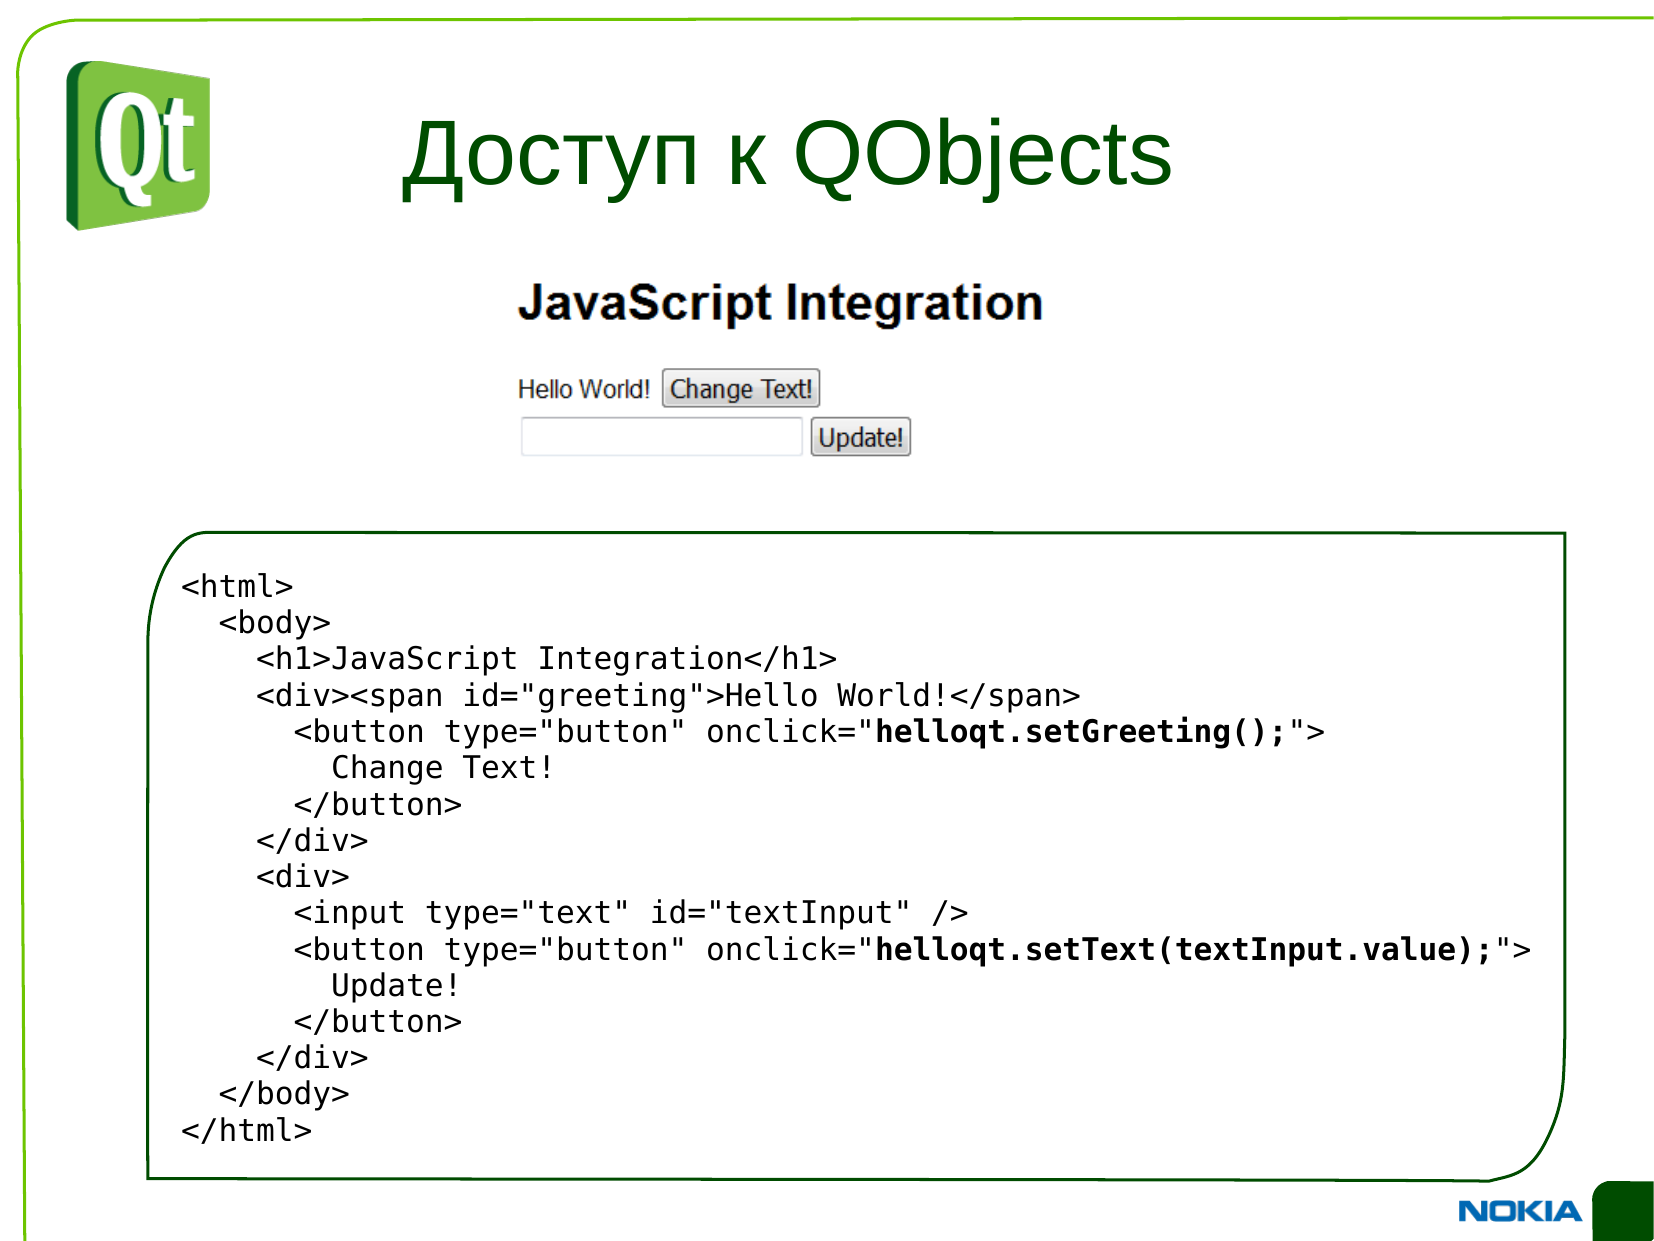

# Доступ к QObjects
<html>
 <body>
 <h1>JavaScript Integration</h1>
 <div><span id="greeting">Hello World!</span>
 <button type="button" onclick="helloqt.setGreeting();">
 Change Text!
 </button>
 </div>
 <div>
 <input type="text" id="textInput" />
 <button type="button" onclick="helloqt.setText(textInput.value);">
 Update!
 </button>
 </div>
 </body>
</html>